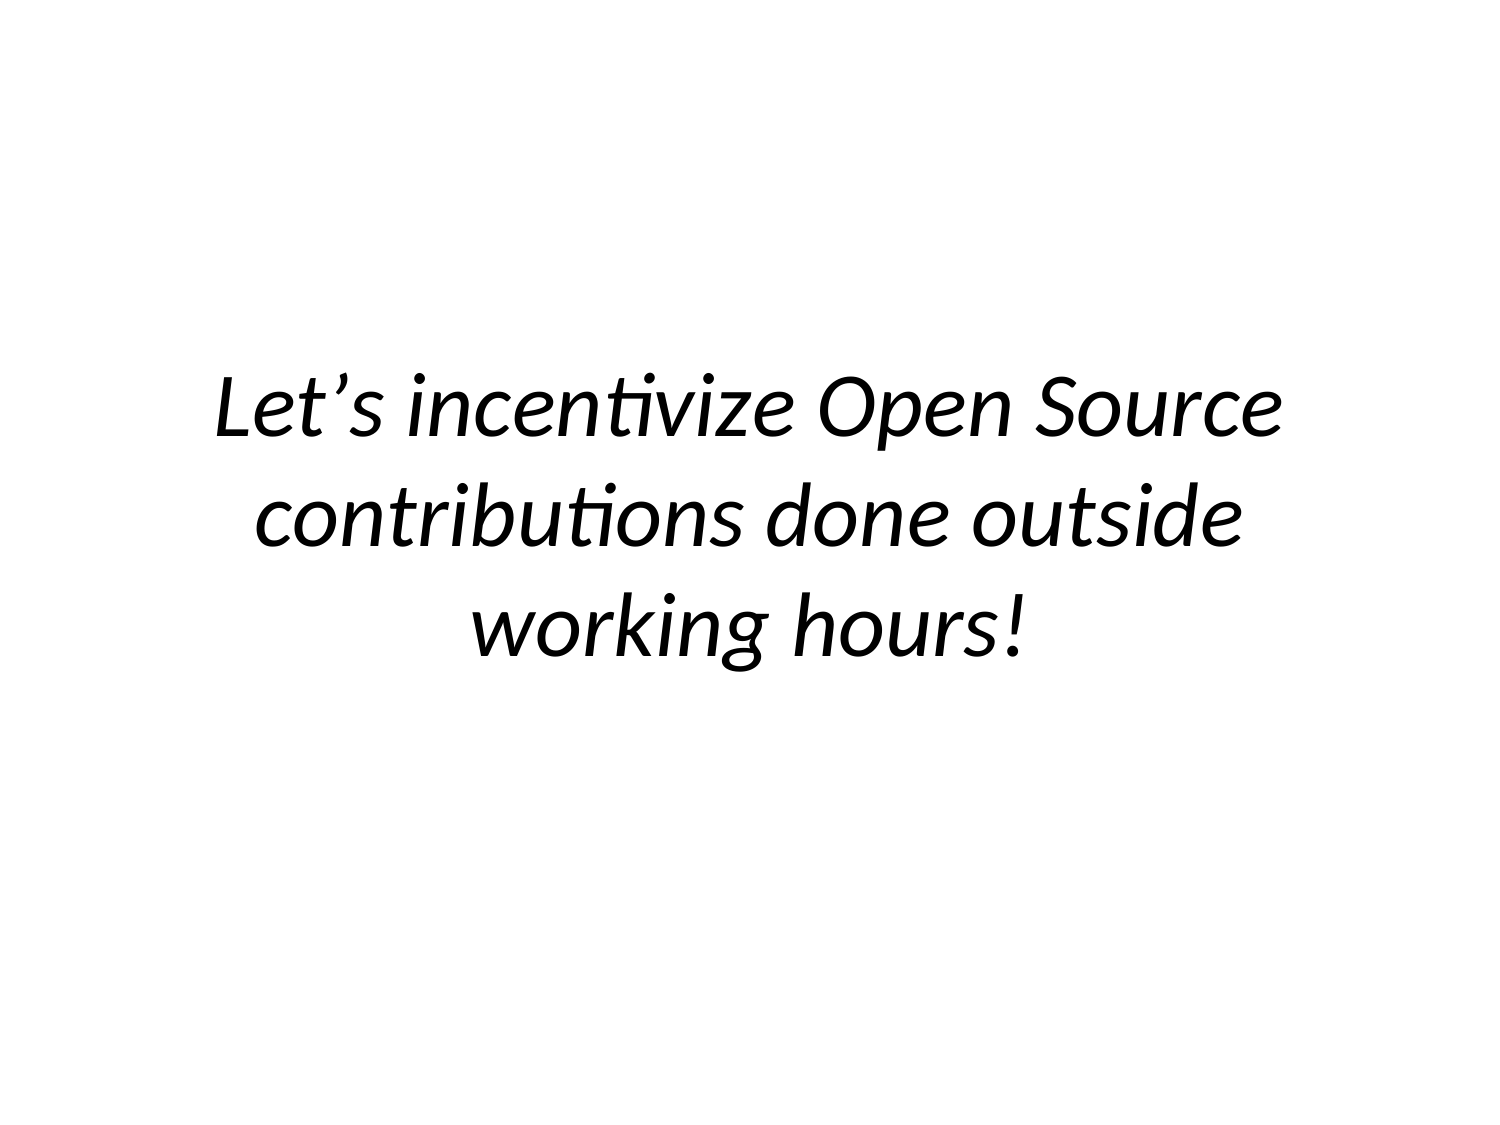

# Let’s incentivize Open Source contributions done outside working hours!